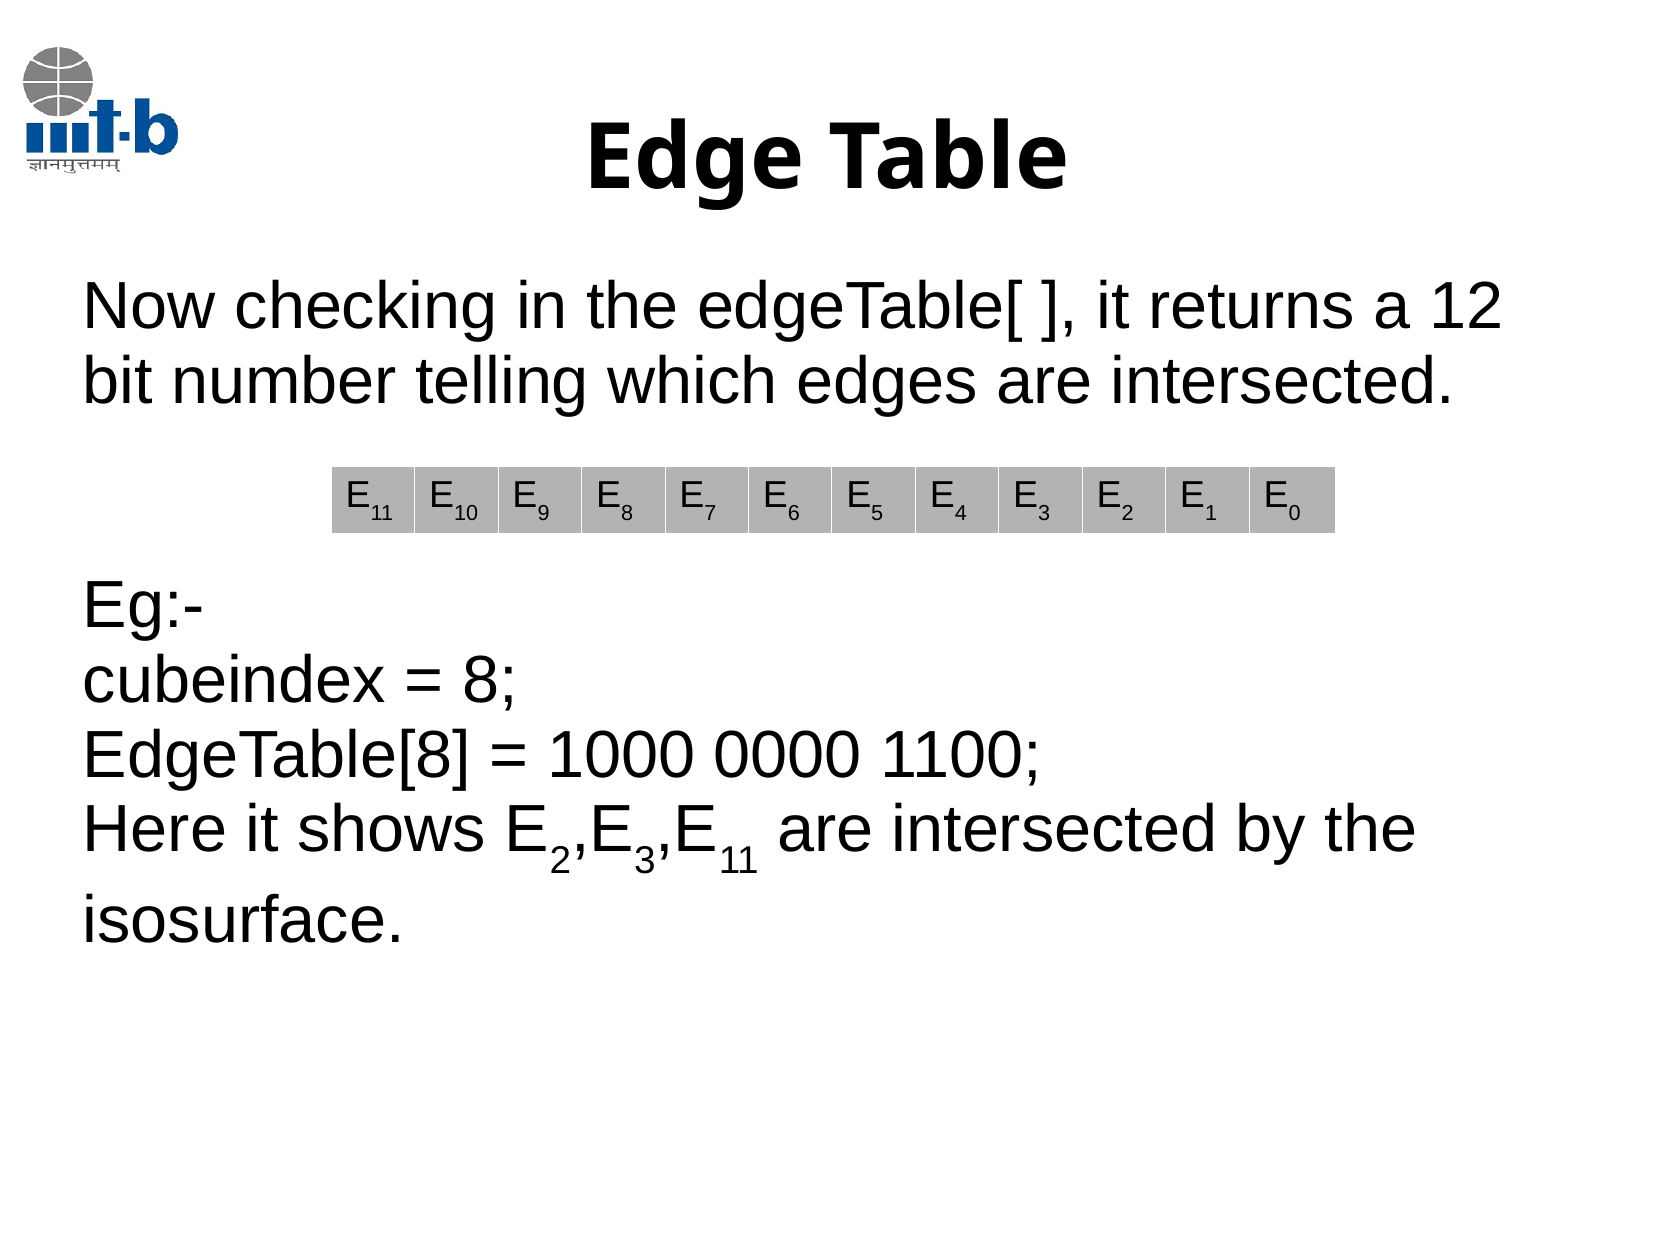

# Edge Table
Now checking in the edgeTable[ ], it returns a 12 bit number telling which edges are intersected.
Eg:-
cubeindex = 8;
EdgeTable[8] = 1000 0000 1100;
Here it shows E2,E3,E11 are intersected by the isosurface.
| E11 | E10 | E9 | E8 | E7 | E6 | E5 | E4 | E3 | E2 | E1 | E0 |
| --- | --- | --- | --- | --- | --- | --- | --- | --- | --- | --- | --- |